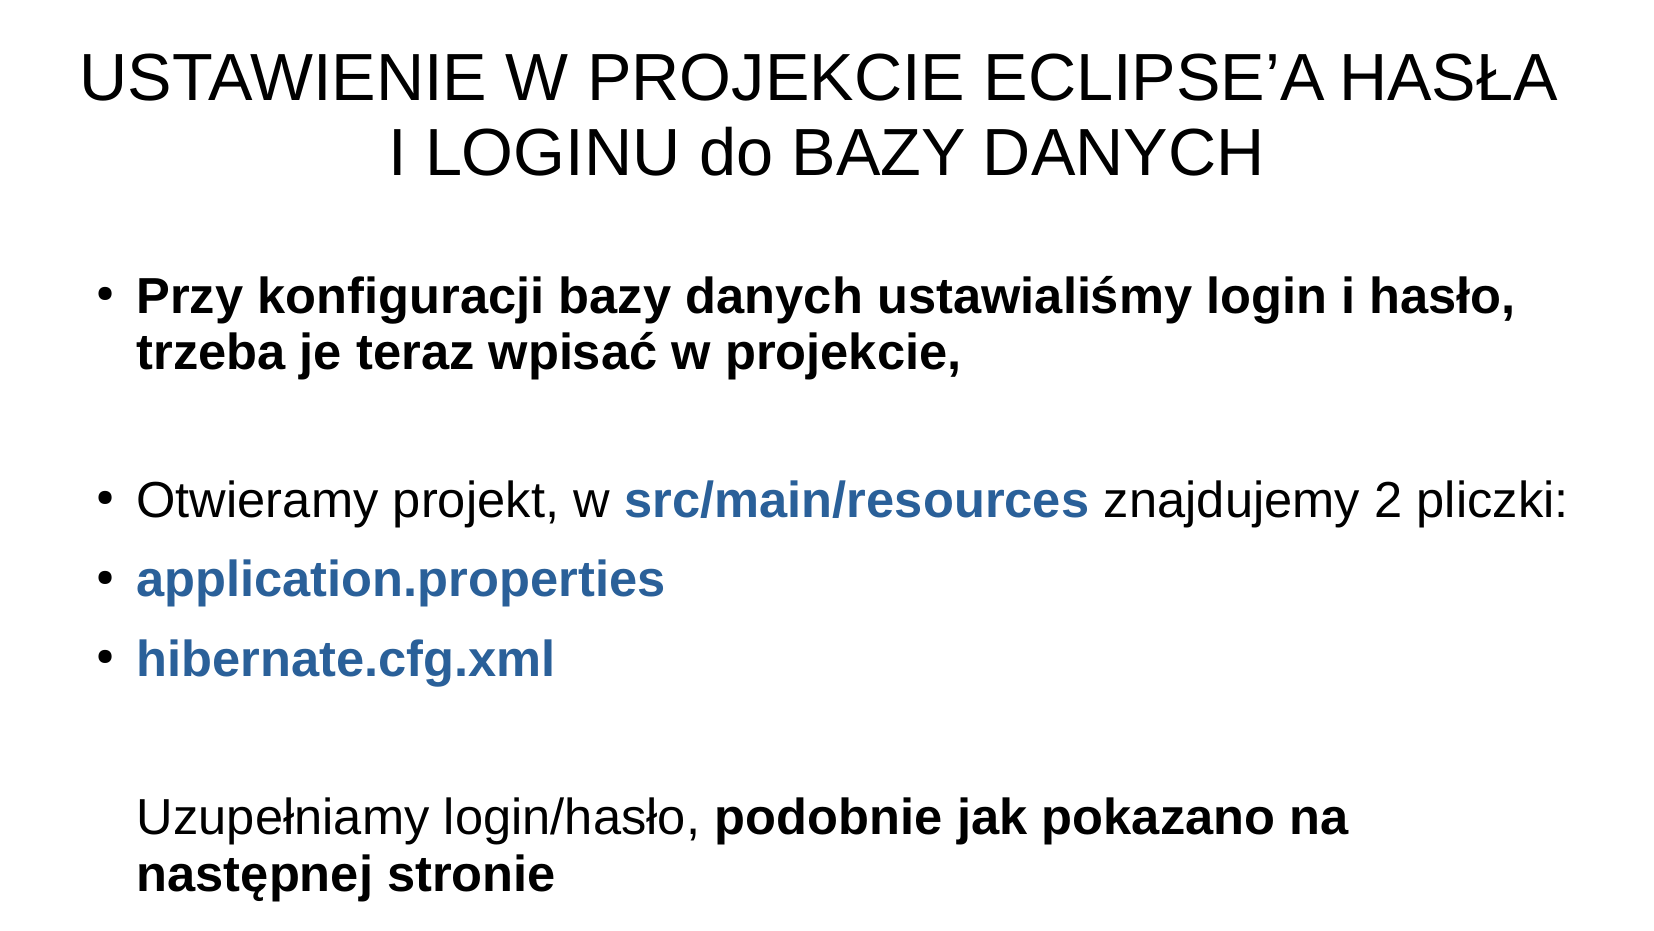

# USTAWIENIE W PROJEKCIE ECLIPSE’A HASŁA I LOGINU do BAZY DANYCH
Przy konfiguracji bazy danych ustawialiśmy login i hasło, trzeba je teraz wpisać w projekcie,
Otwieramy projekt, w src/main/resources znajdujemy 2 pliczki:
application.properties
hibernate.cfg.xml
Uzupełniamy login/hasło, podobnie jak pokazano na następnej stronie